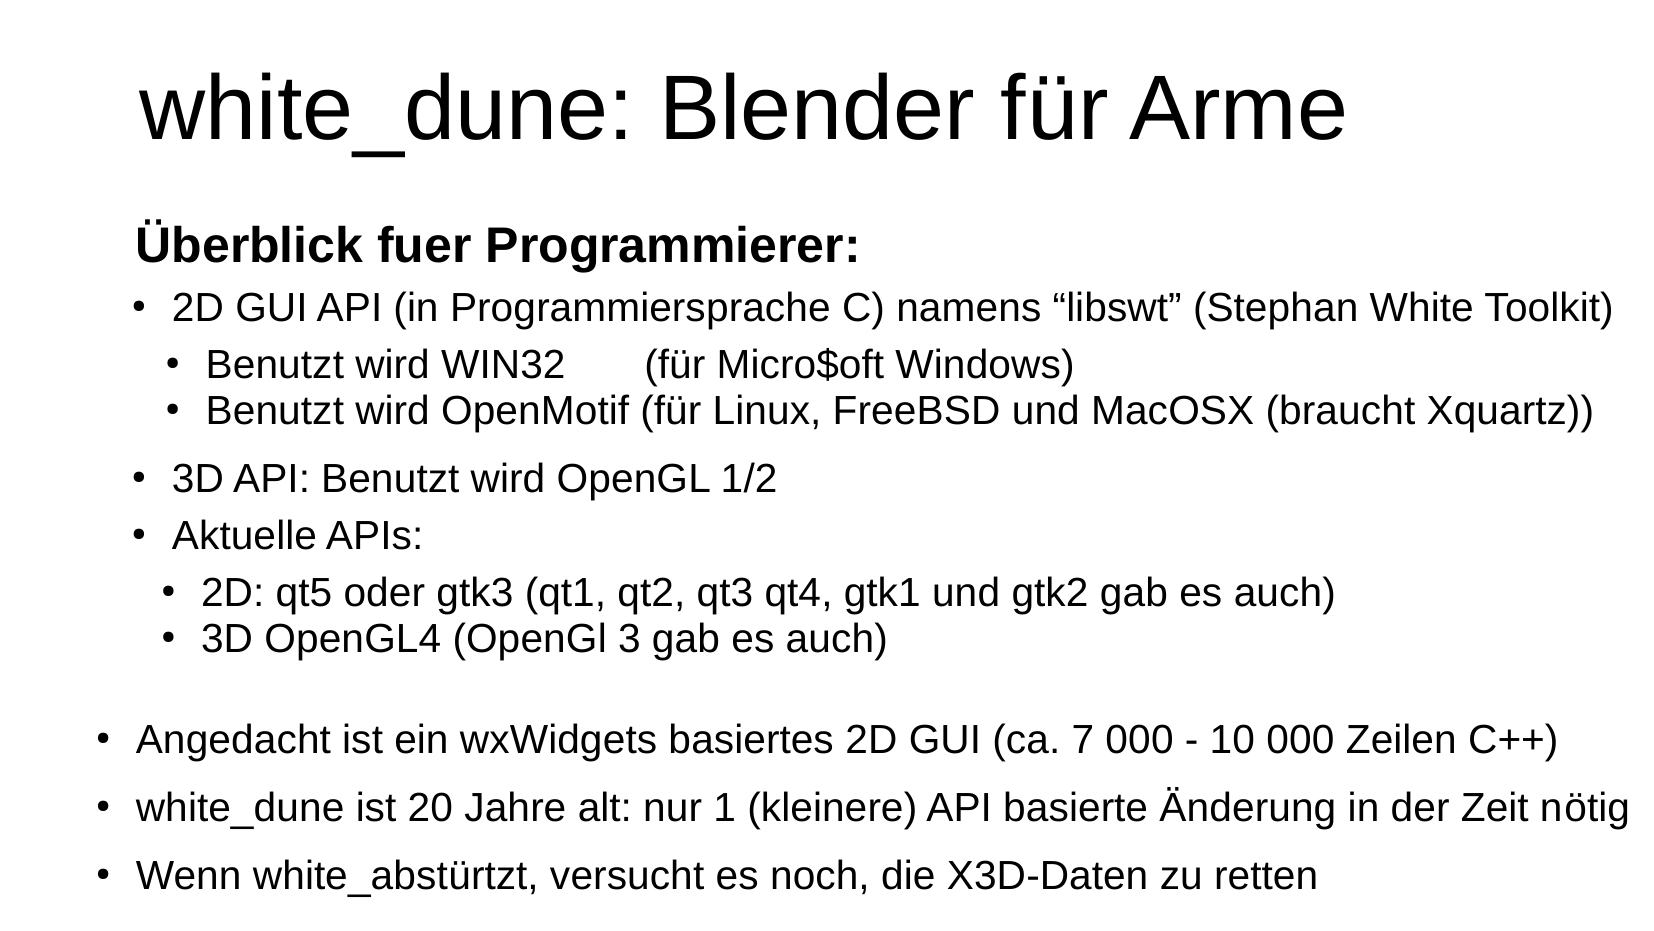

# white_dune: Blender für Arme
Überblick fuer Programmierer:
2D GUI API (in Programmiersprache C) namens “libswt” (Stephan White Toolkit)
Benutzt wird WIN32 (für Micro$oft Windows)
Benutzt wird OpenMotif (für Linux, FreeBSD und MacOSX (braucht Xquartz))
3D API: Benutzt wird OpenGL 1/2
Aktuelle APIs:
2D: qt5 oder gtk3 (qt1, qt2, qt3 qt4, gtk1 und gtk2 gab es auch)
3D OpenGL4 (OpenGl 3 gab es auch)
Angedacht ist ein wxWidgets basiertes 2D GUI (ca. 7 000 - 10 000 Zeilen C++)
white_dune ist 20 Jahre alt: nur 1 (kleinere) API basierte Änderung in der Zeit nötig
Wenn white_abstürtzt, versucht es noch, die X3D-Daten zu retten